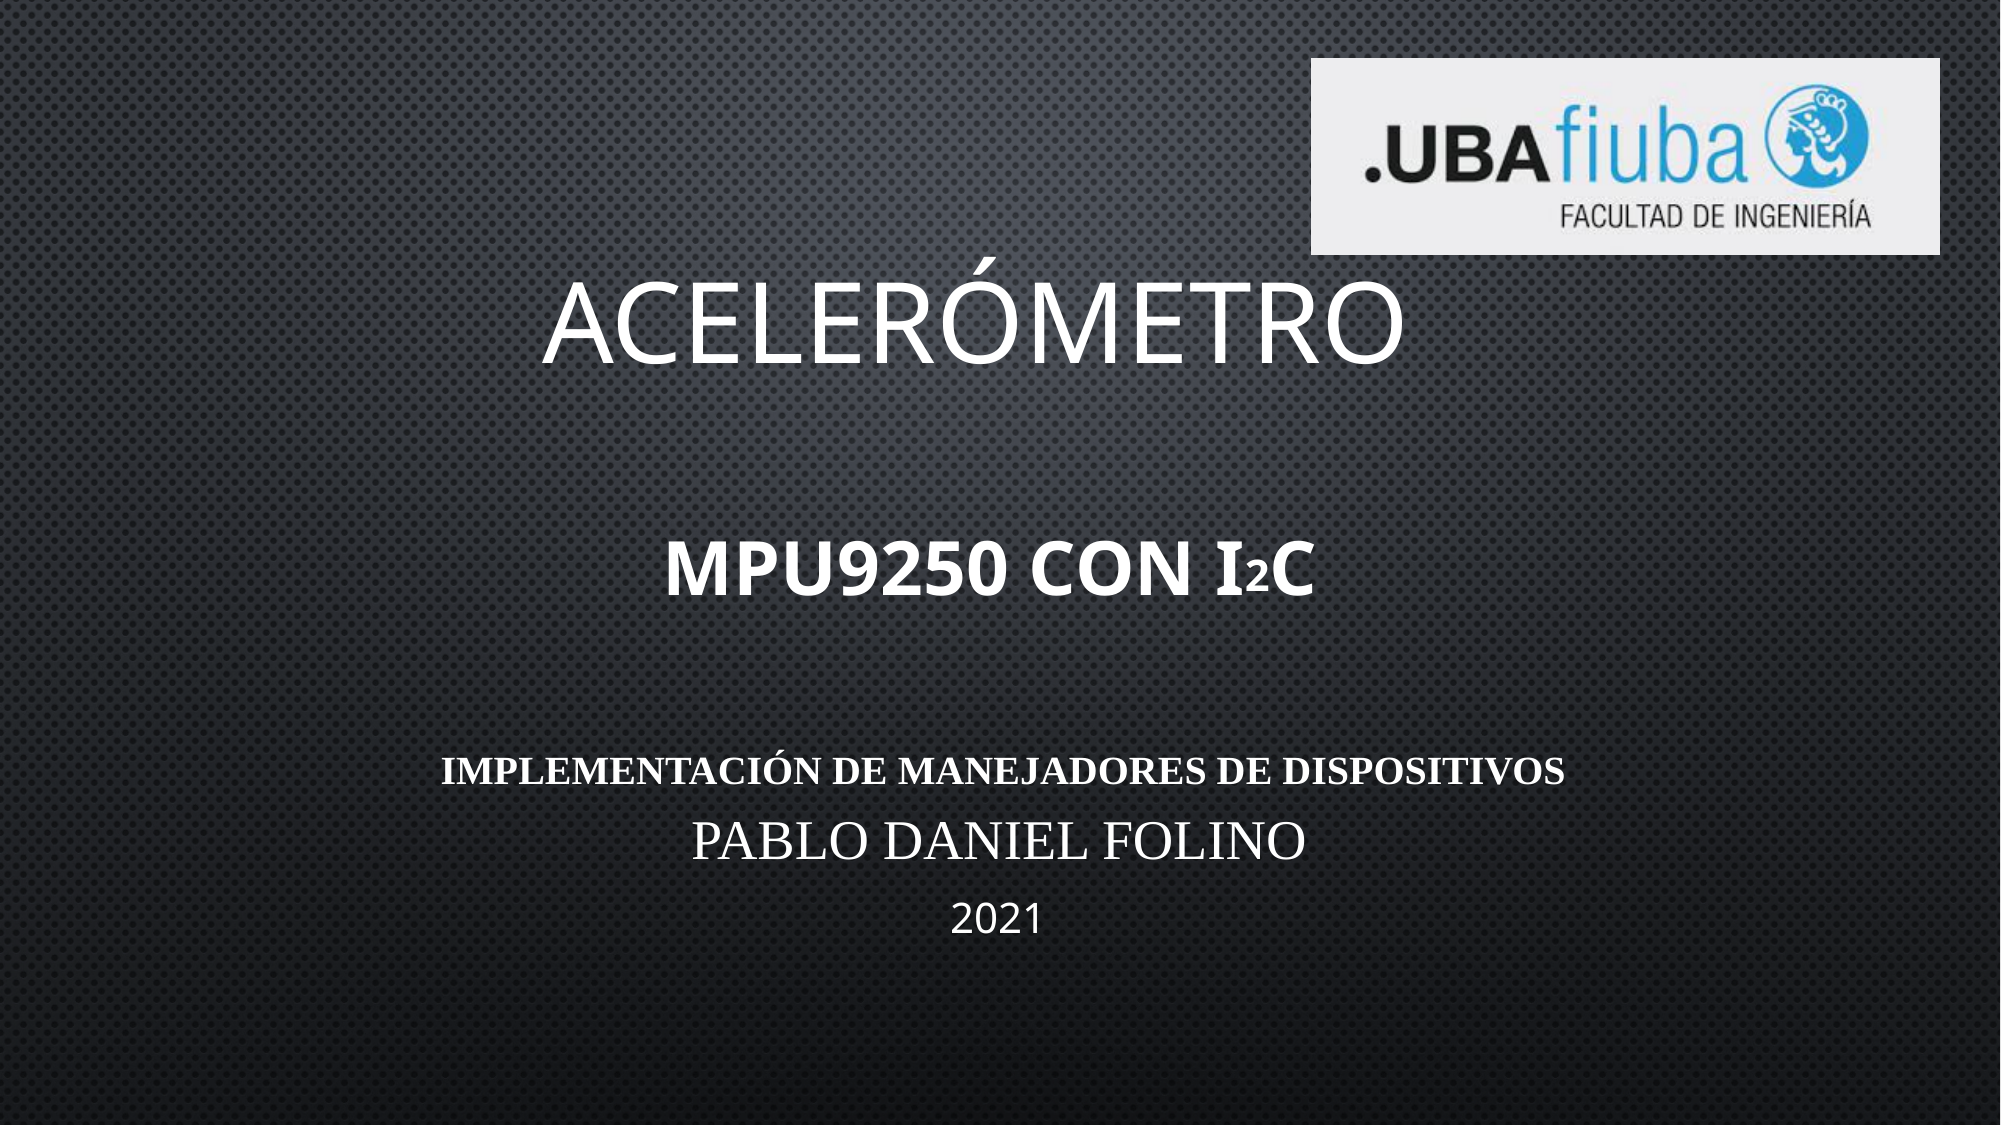

# Acelerómetro MPU9250 con I2C
 Implementación de Manejadores de Dispositivos
Pablo Daniel folino
2021